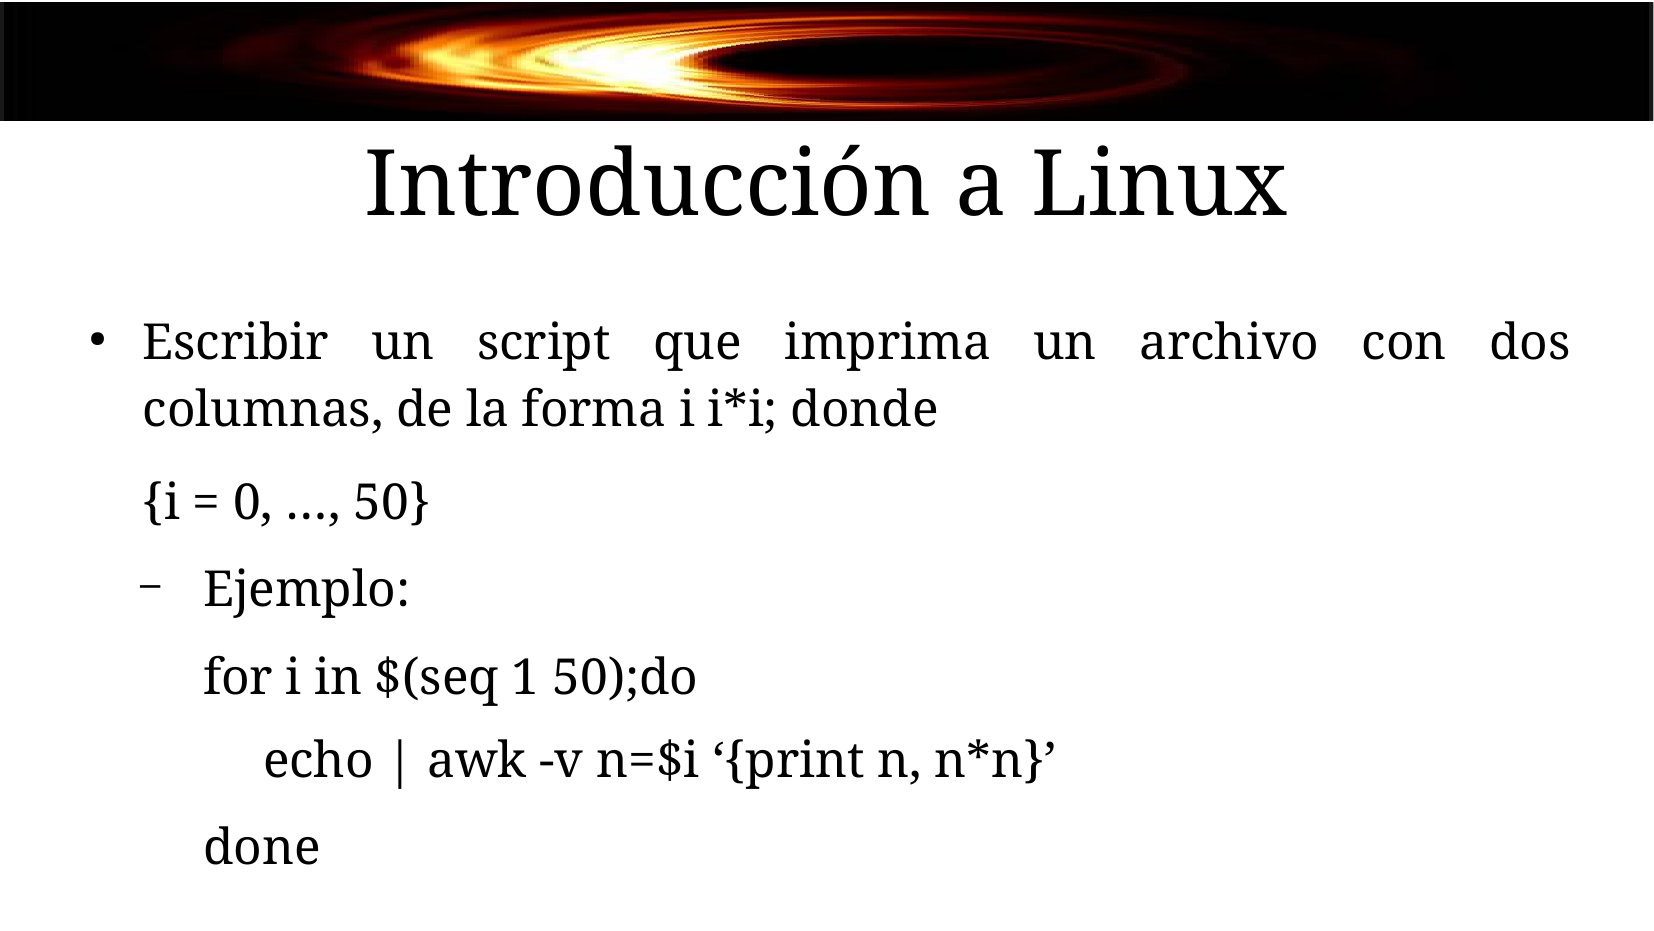

# Introducción a Linux
Escribir un script que imprima un archivo con dos columnas, de la forma i i*i; donde
{i = 0, …, 50}
Ejemplo:
for i in $(seq 1 50);do
echo | awk -v n=$i ‘{print n, n*n}’
done